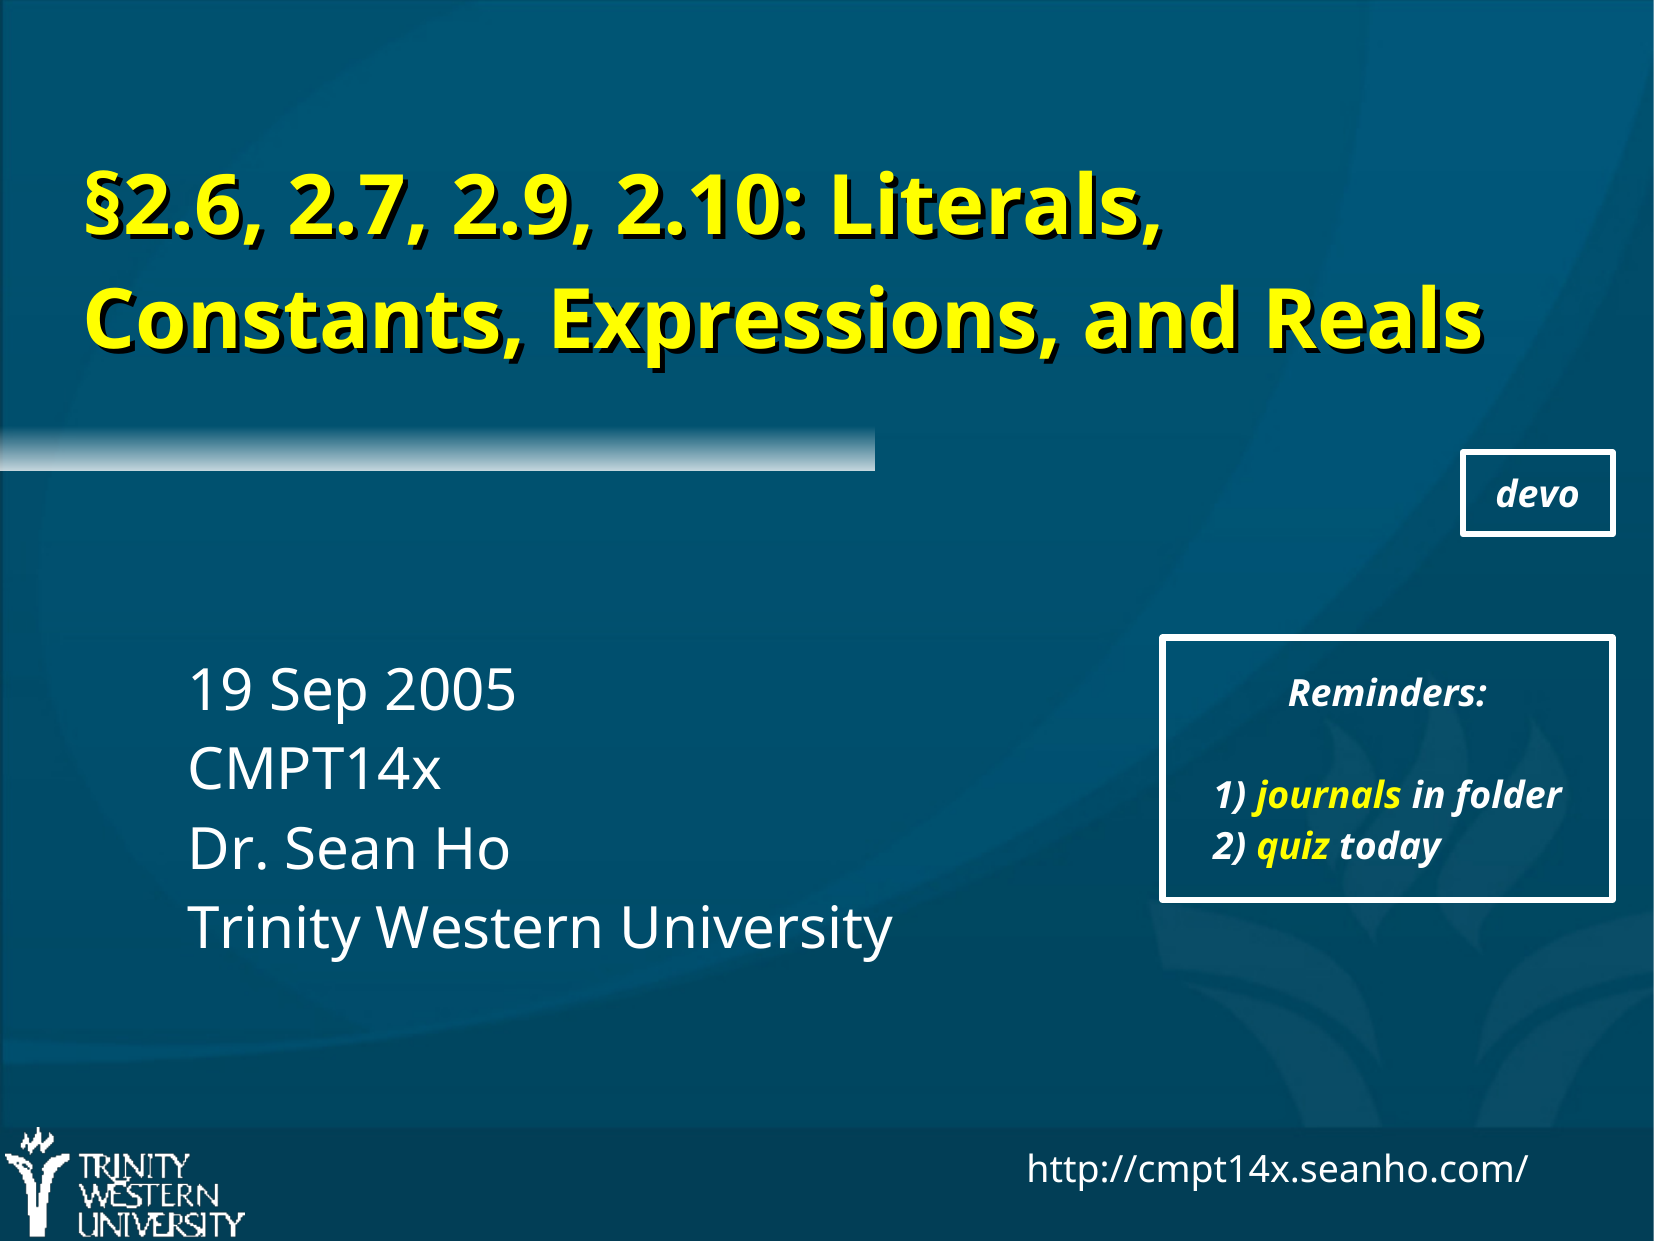

# §2.6, 2.7, 2.9, 2.10: Literals, Constants, Expressions, and Reals
devo
19 Sep 2005
CMPT14x
Dr. Sean Ho
Trinity Western University
Reminders:
1) journals in folder
2) quiz today
http://cmpt14x.seanho.com/